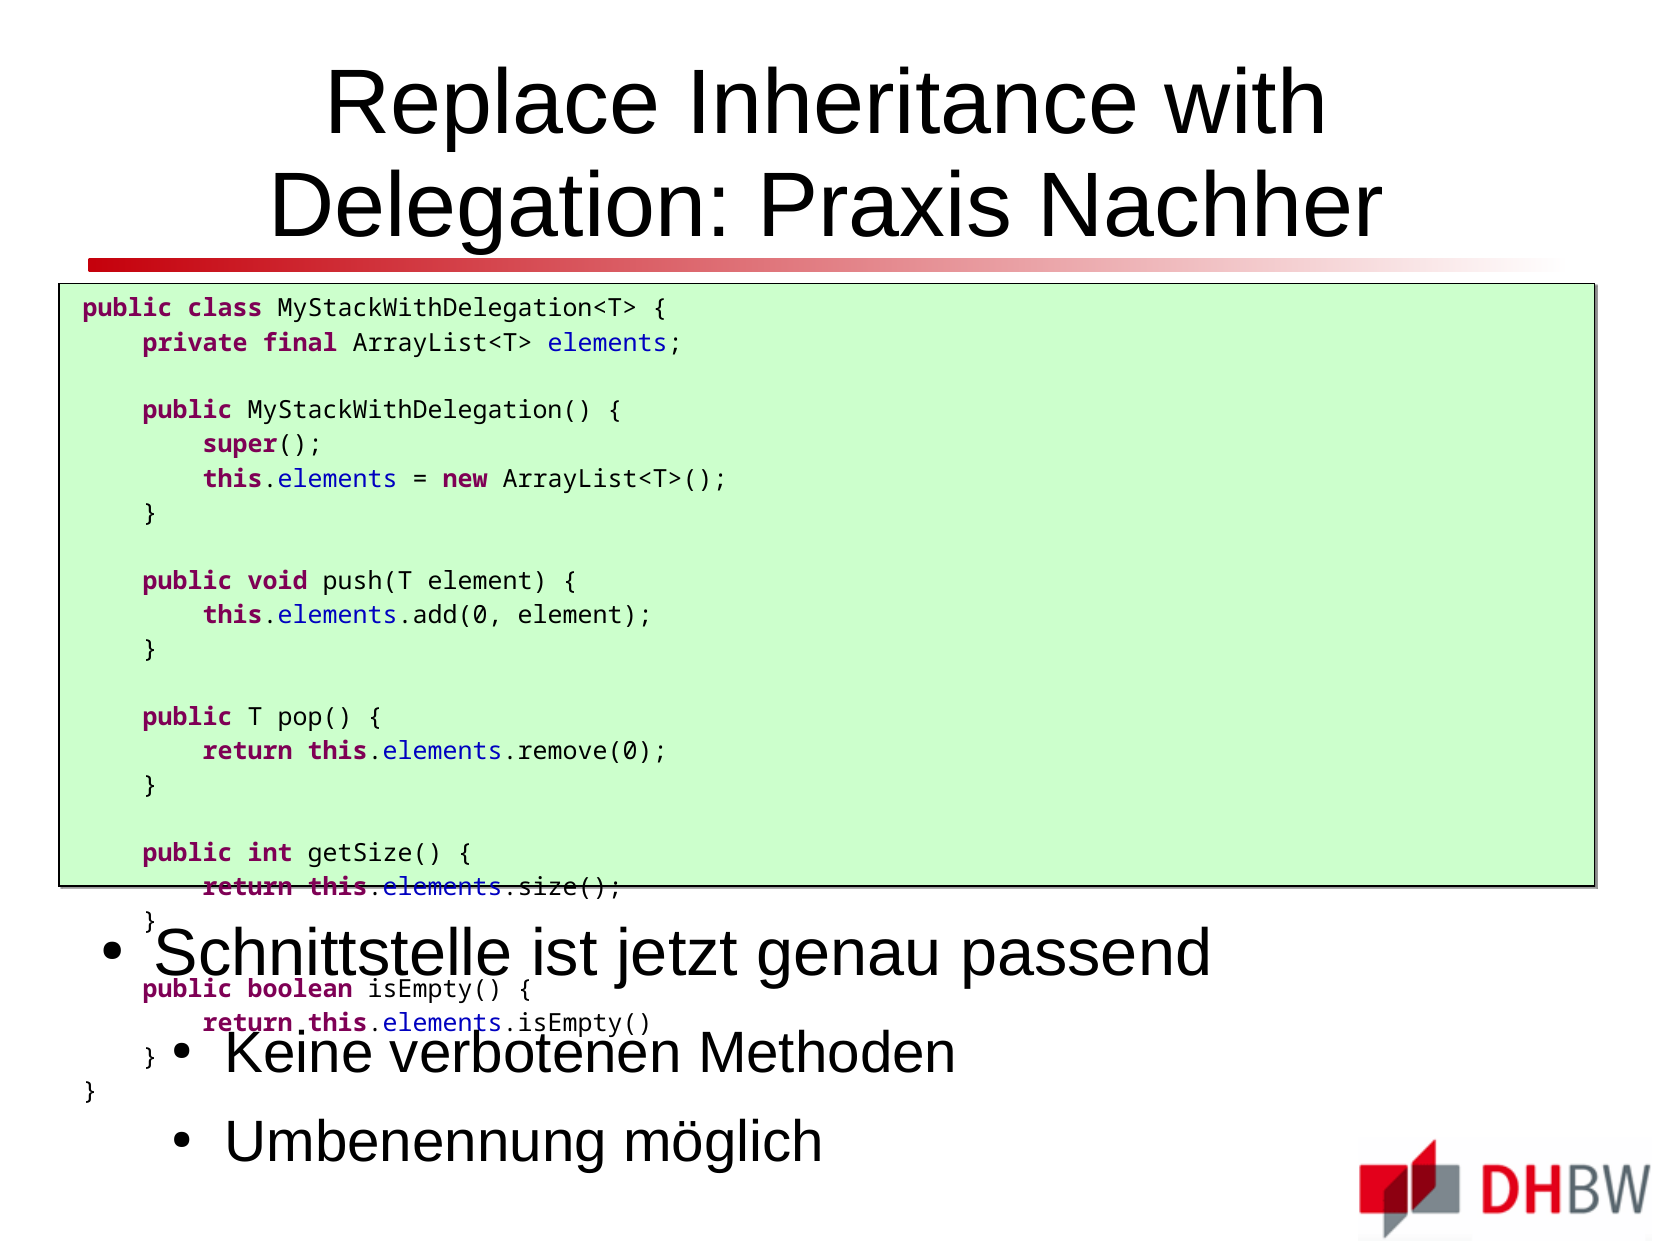

# Replace Inheritance with Delegation: Praxis Nachher
public class MyStackWithDelegation<T> {
 private final ArrayList<T> elements;
 public MyStackWithDelegation() {
 super();
 this.elements = new ArrayList<T>();
 }
 public void push(T element) {
 this.elements.add(0, element);
 }
 public T pop() {
 return this.elements.remove(0);
 }
 public int getSize() {
 return this.elements.size();
 }
 public boolean isEmpty() {
 return this.elements.isEmpty()
 }
}
Schnittstelle ist jetzt genau passend
Keine verbotenen Methoden
Umbenennung möglich